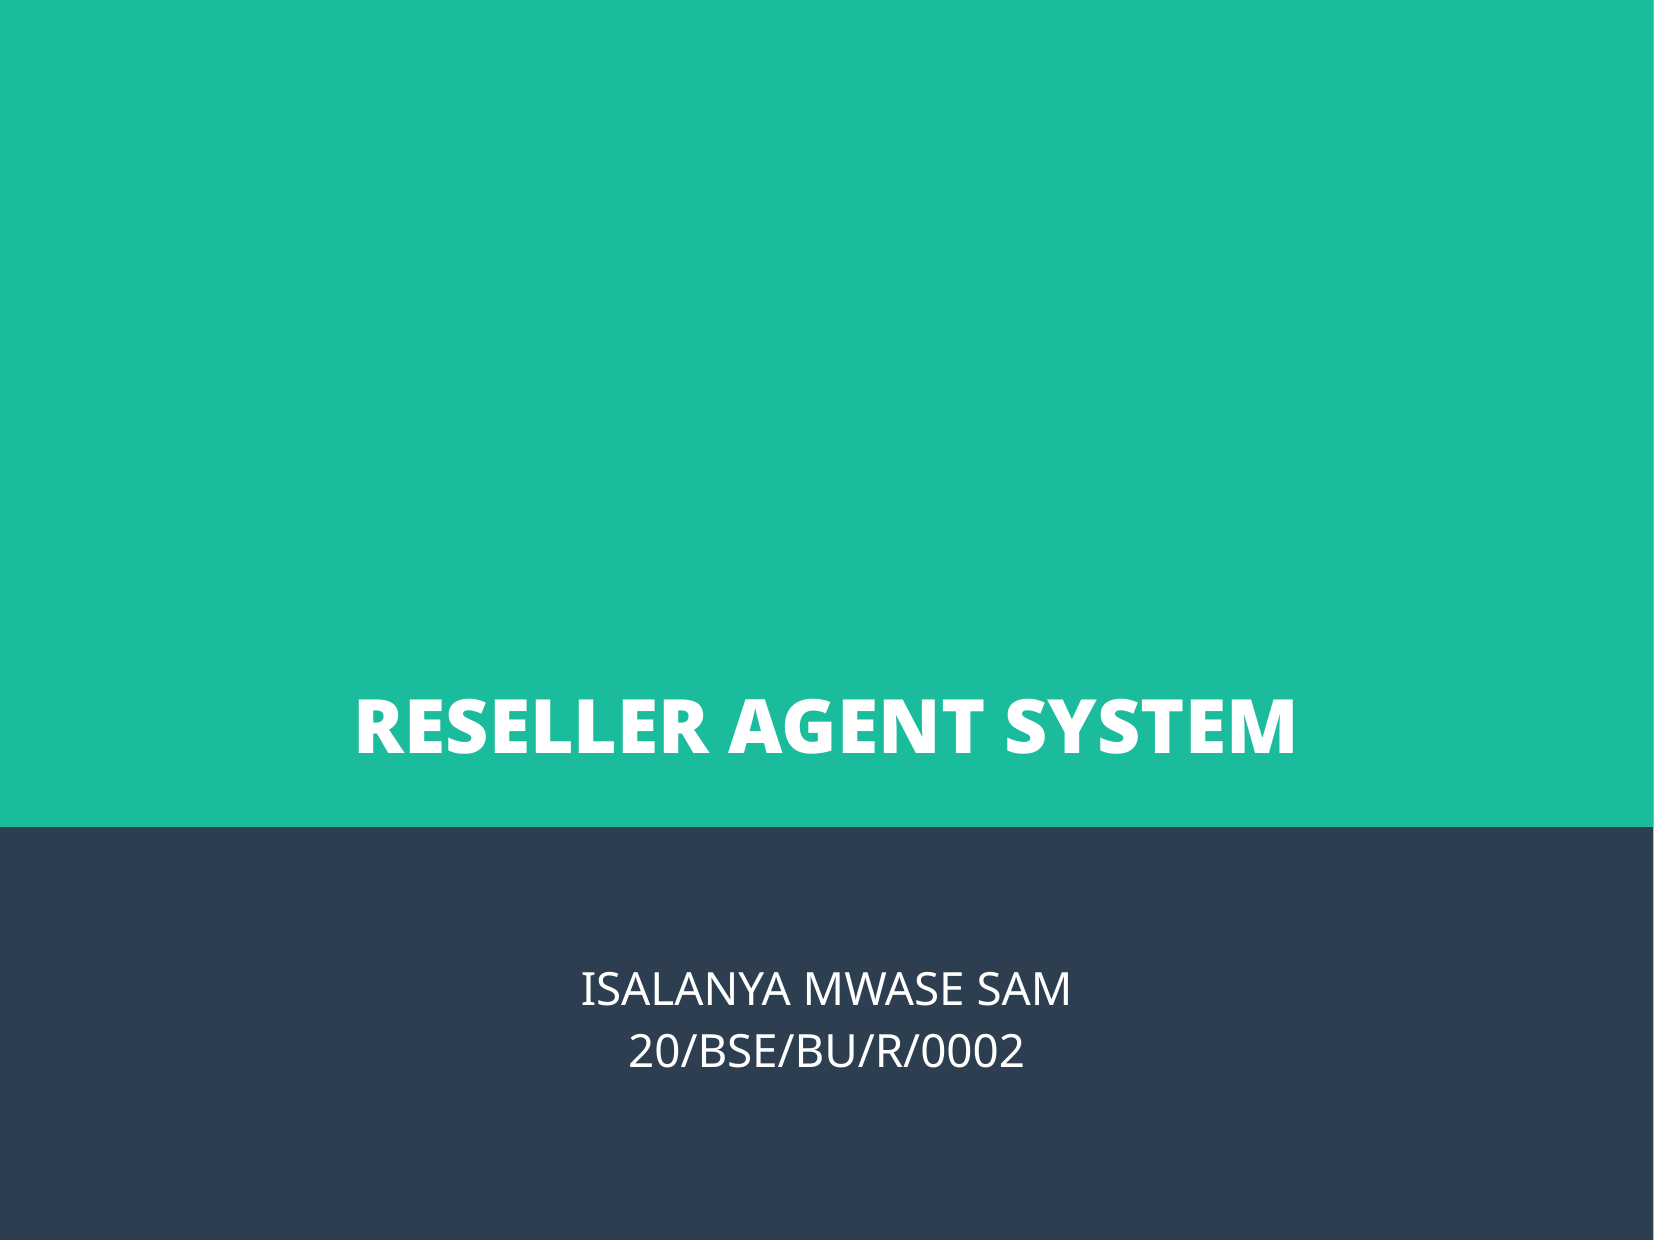

# RESELLER AGENT SYSTEM
ISALANYA MWASE SAM
20/BSE/BU/R/0002